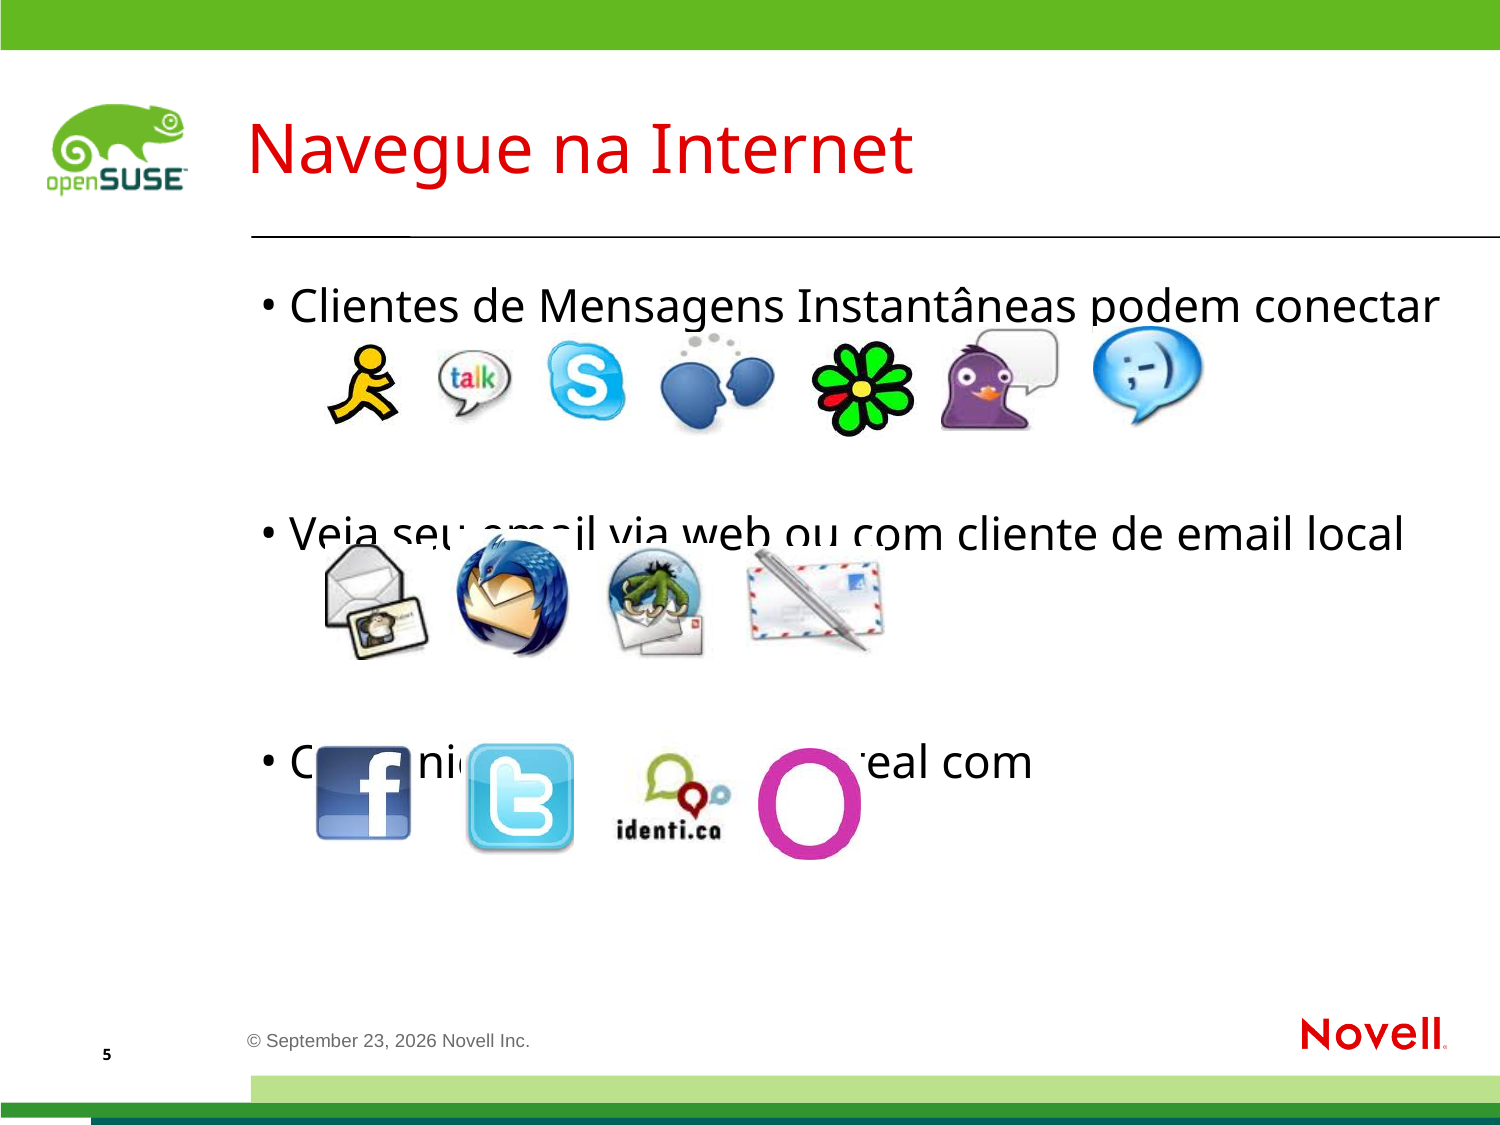

# Navegue na Internet
 Clientes de Mensagens Instantâneas podem conectar
 Veja seu email via web ou com cliente de email local
 Comunique-se em tempo real com